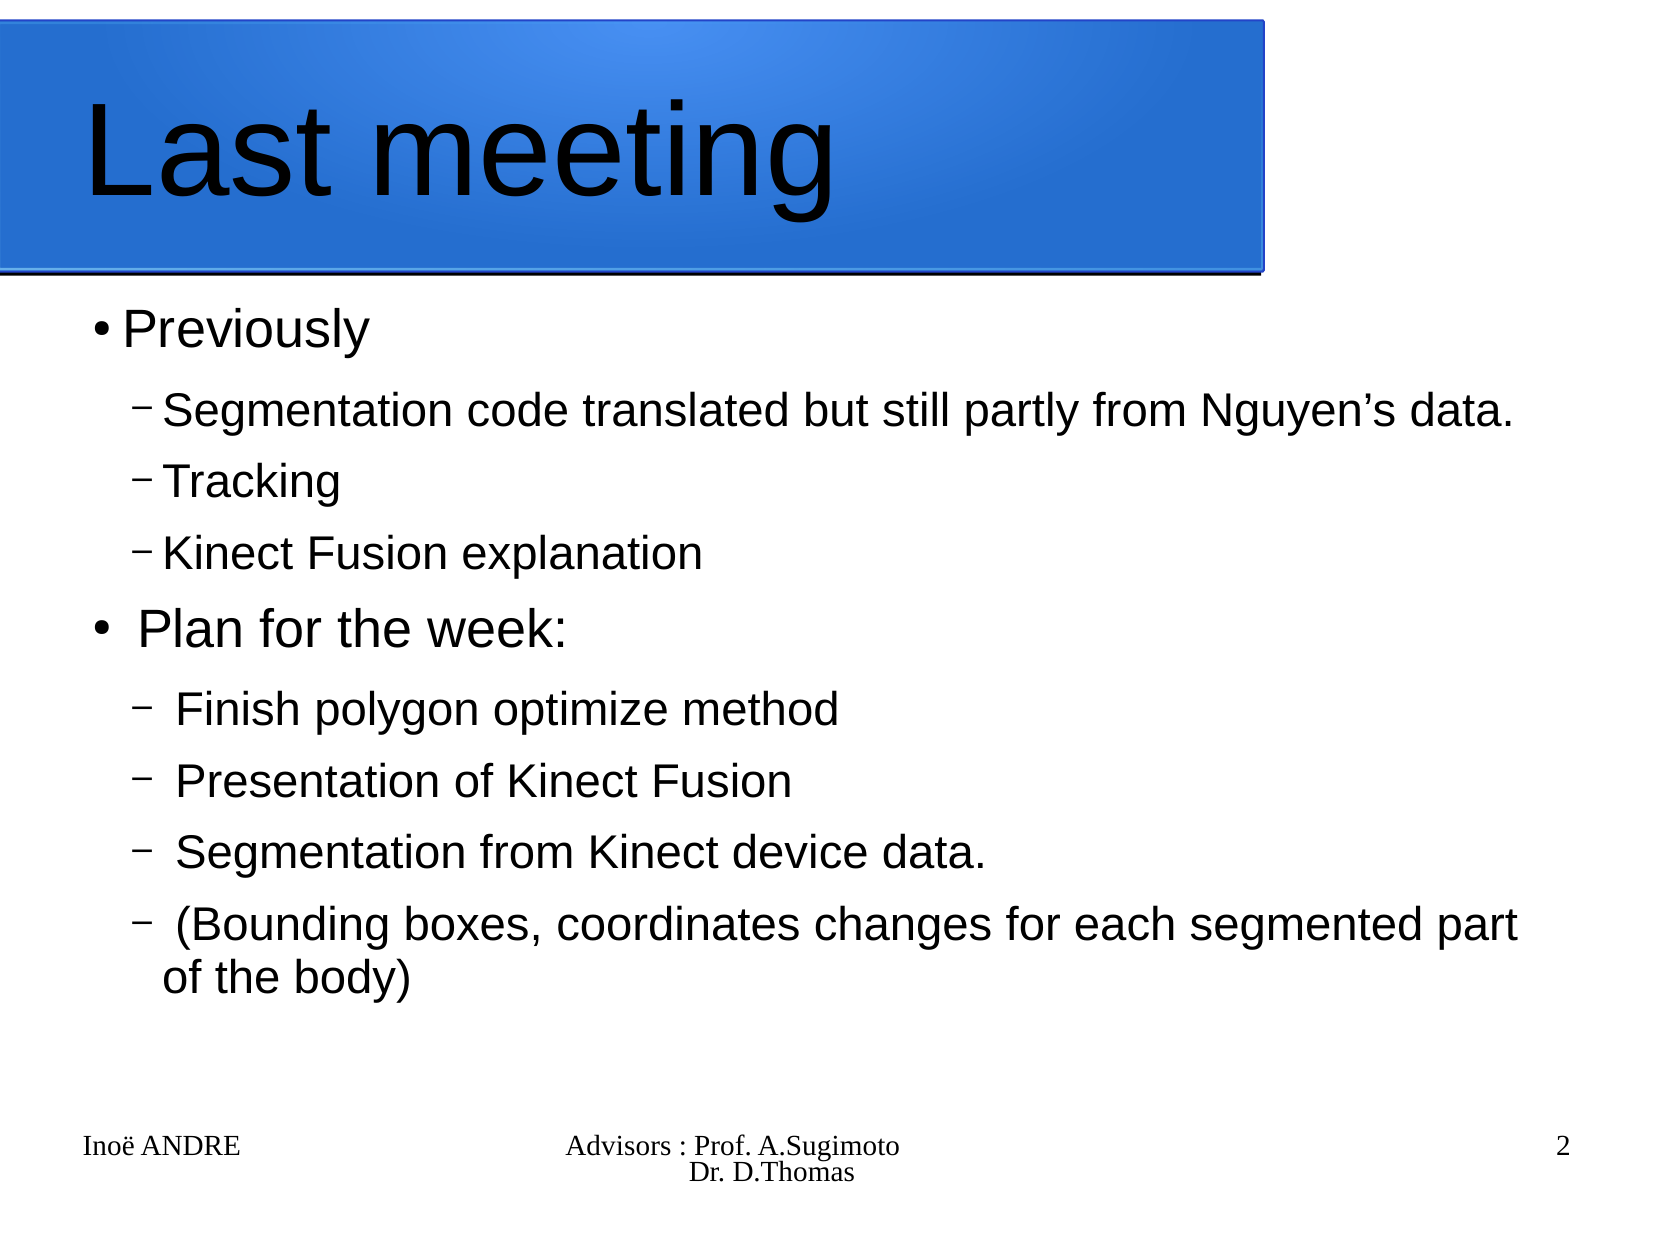

# Last meeting
Previously
Segmentation code translated but still partly from Nguyen’s data.
Tracking
Kinect Fusion explanation
 Plan for the week:
 Finish polygon optimize method
 Presentation of Kinect Fusion
 Segmentation from Kinect device data.
 (Bounding boxes, coordinates changes for each segmented part of the body)
Inoë ANDRE
Advisors : Prof. A.Sugimoto Dr. D.Thomas
2